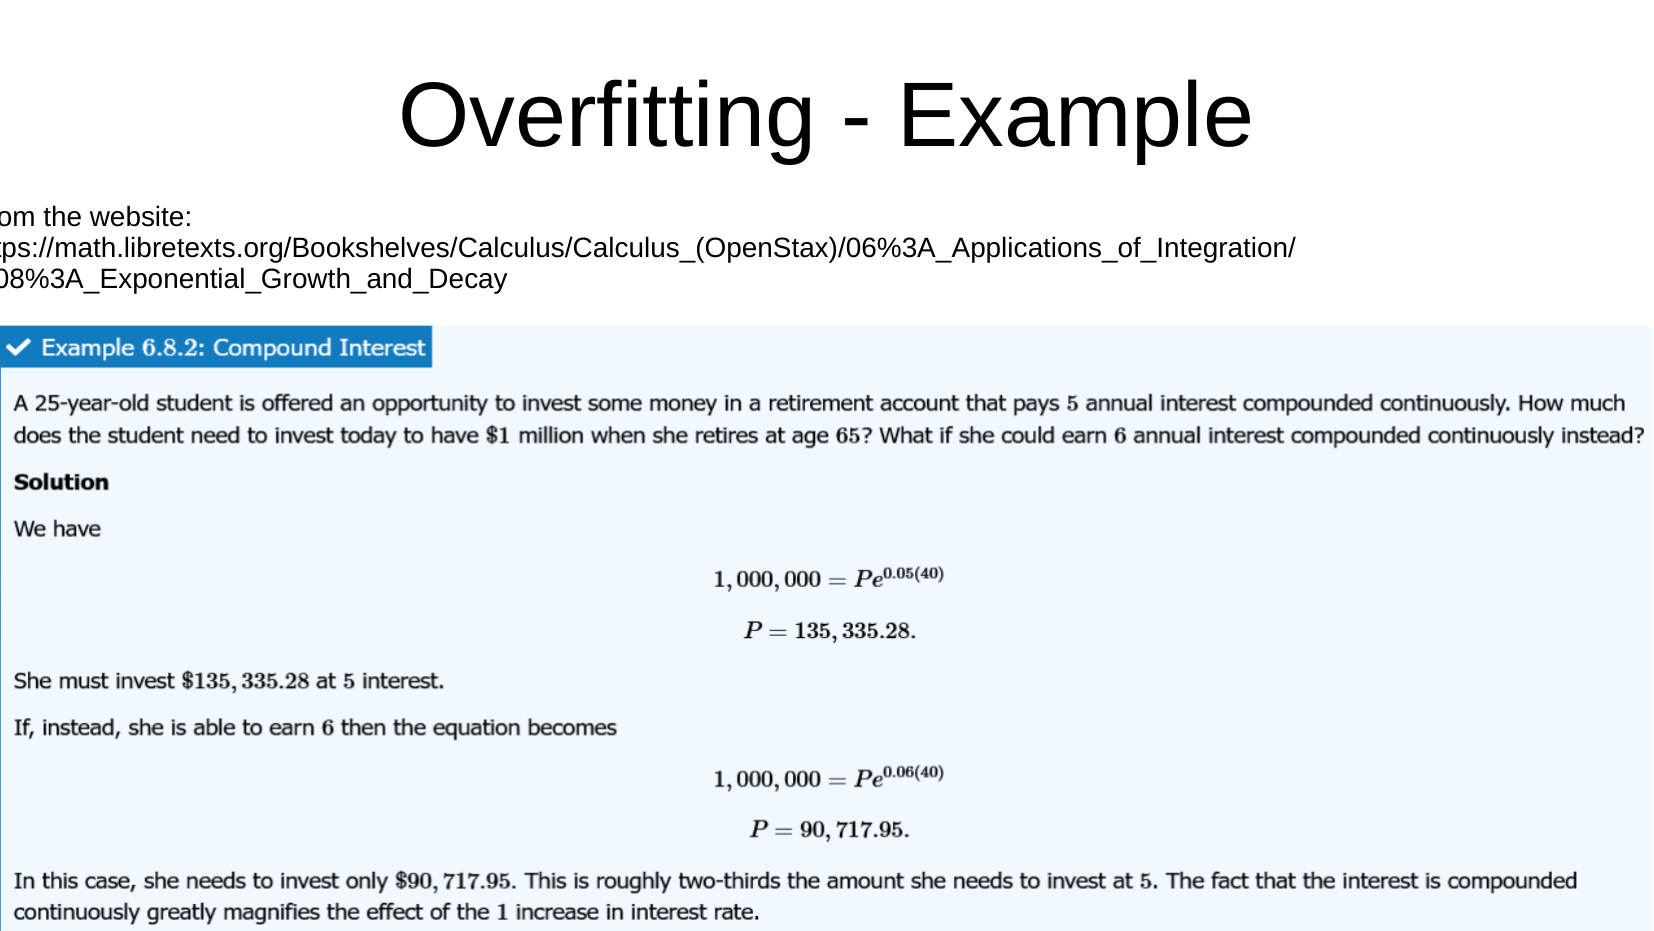

# Overfitting - Example
From the website:
https://math.libretexts.org/Bookshelves/Calculus/Calculus_(OpenStax)/06%3A_Applications_of_Integration/6.08%3A_Exponential_Growth_and_Decay